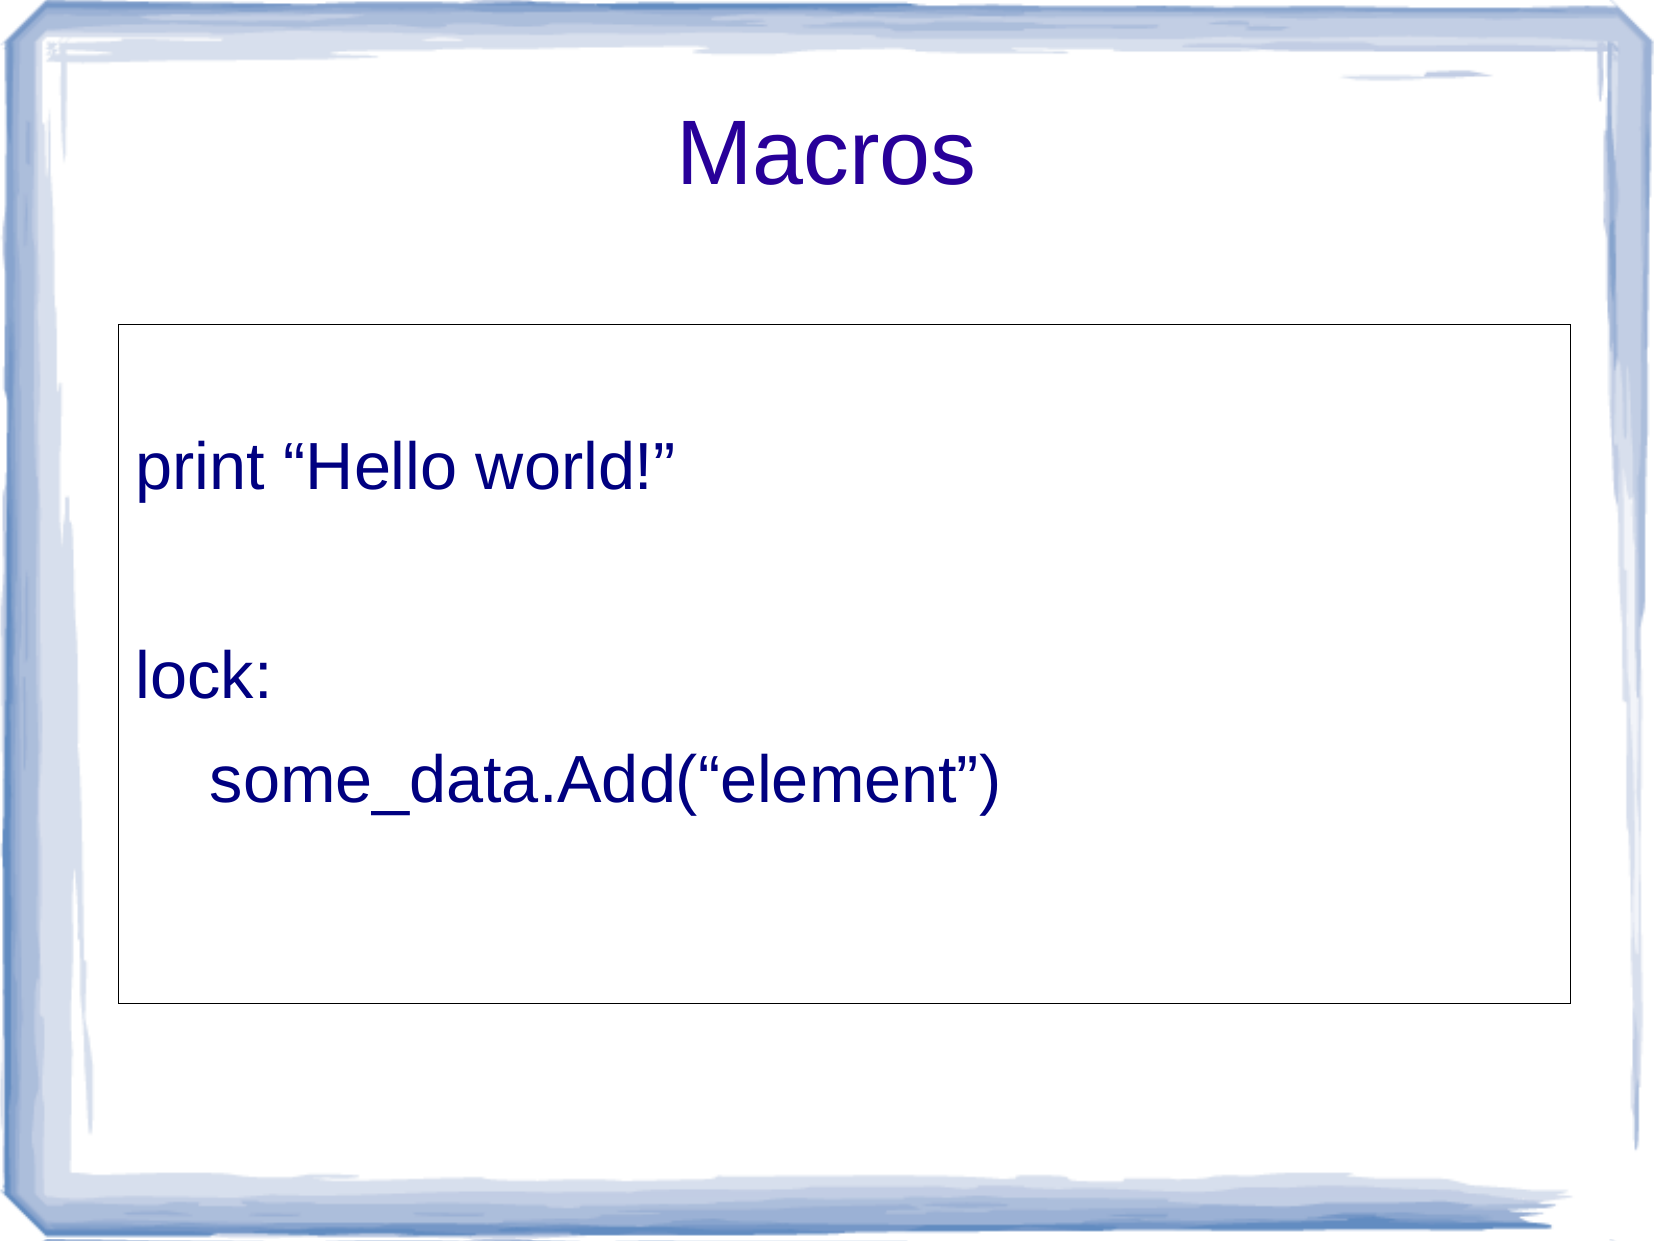

# Macros
print “Hello world!”
lock:
 some_data.Add(“element”)